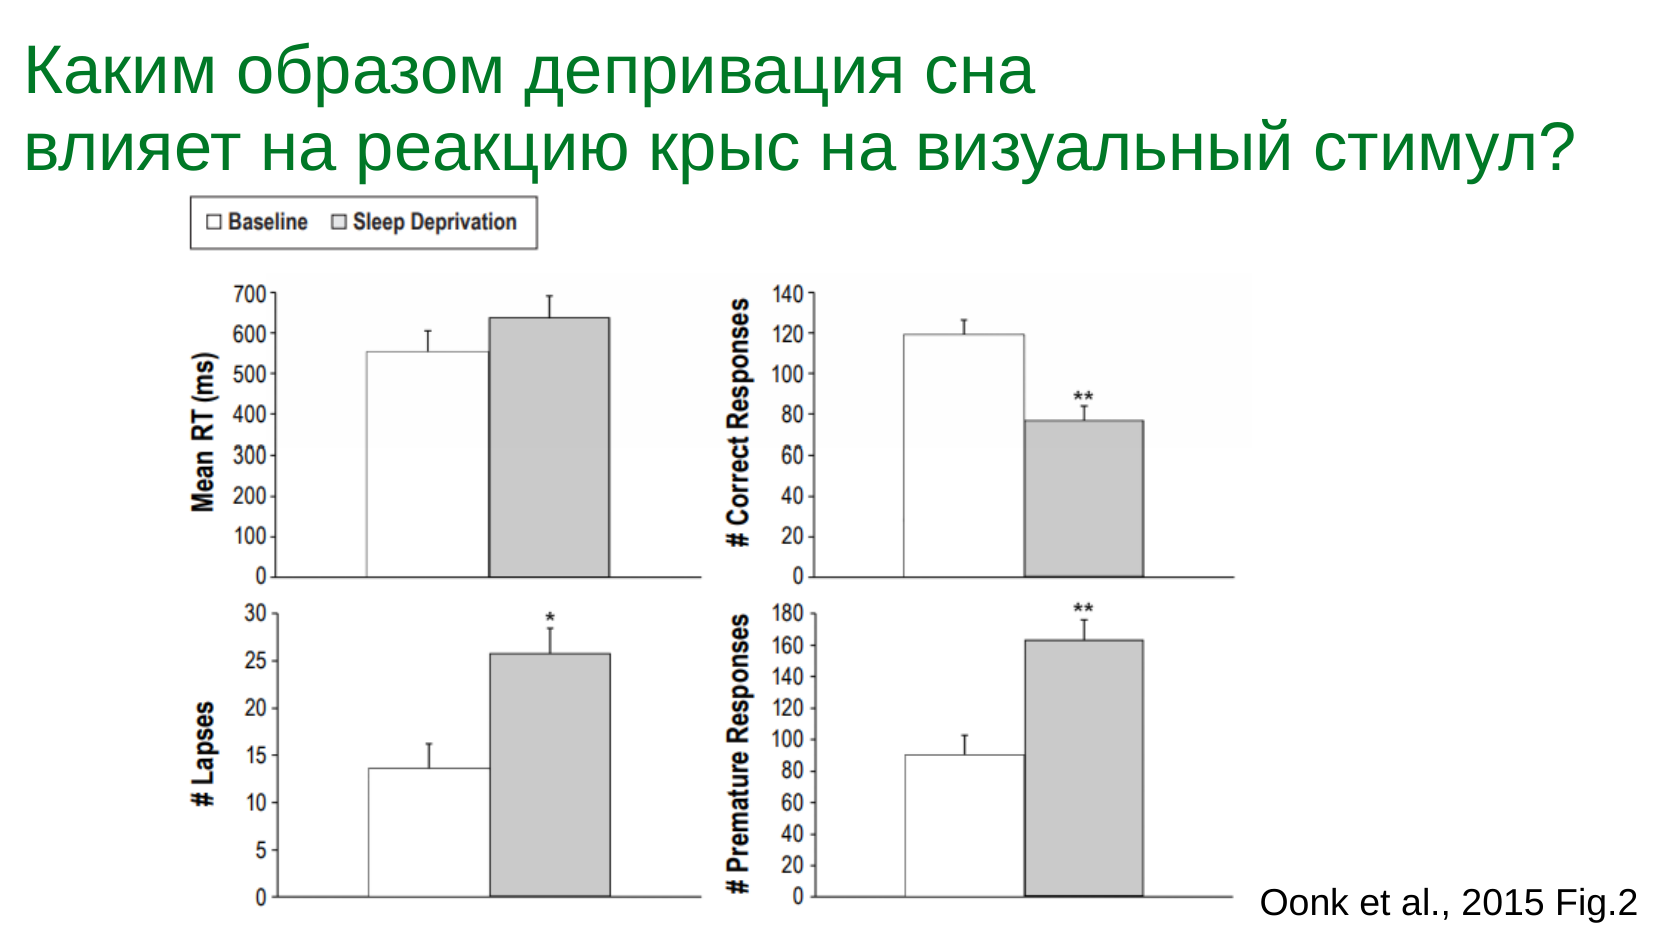

# Каким образом депривация сна влияет на реакцию крыс на визуальный стимул?
Oonk et al., 2015 Fig.2